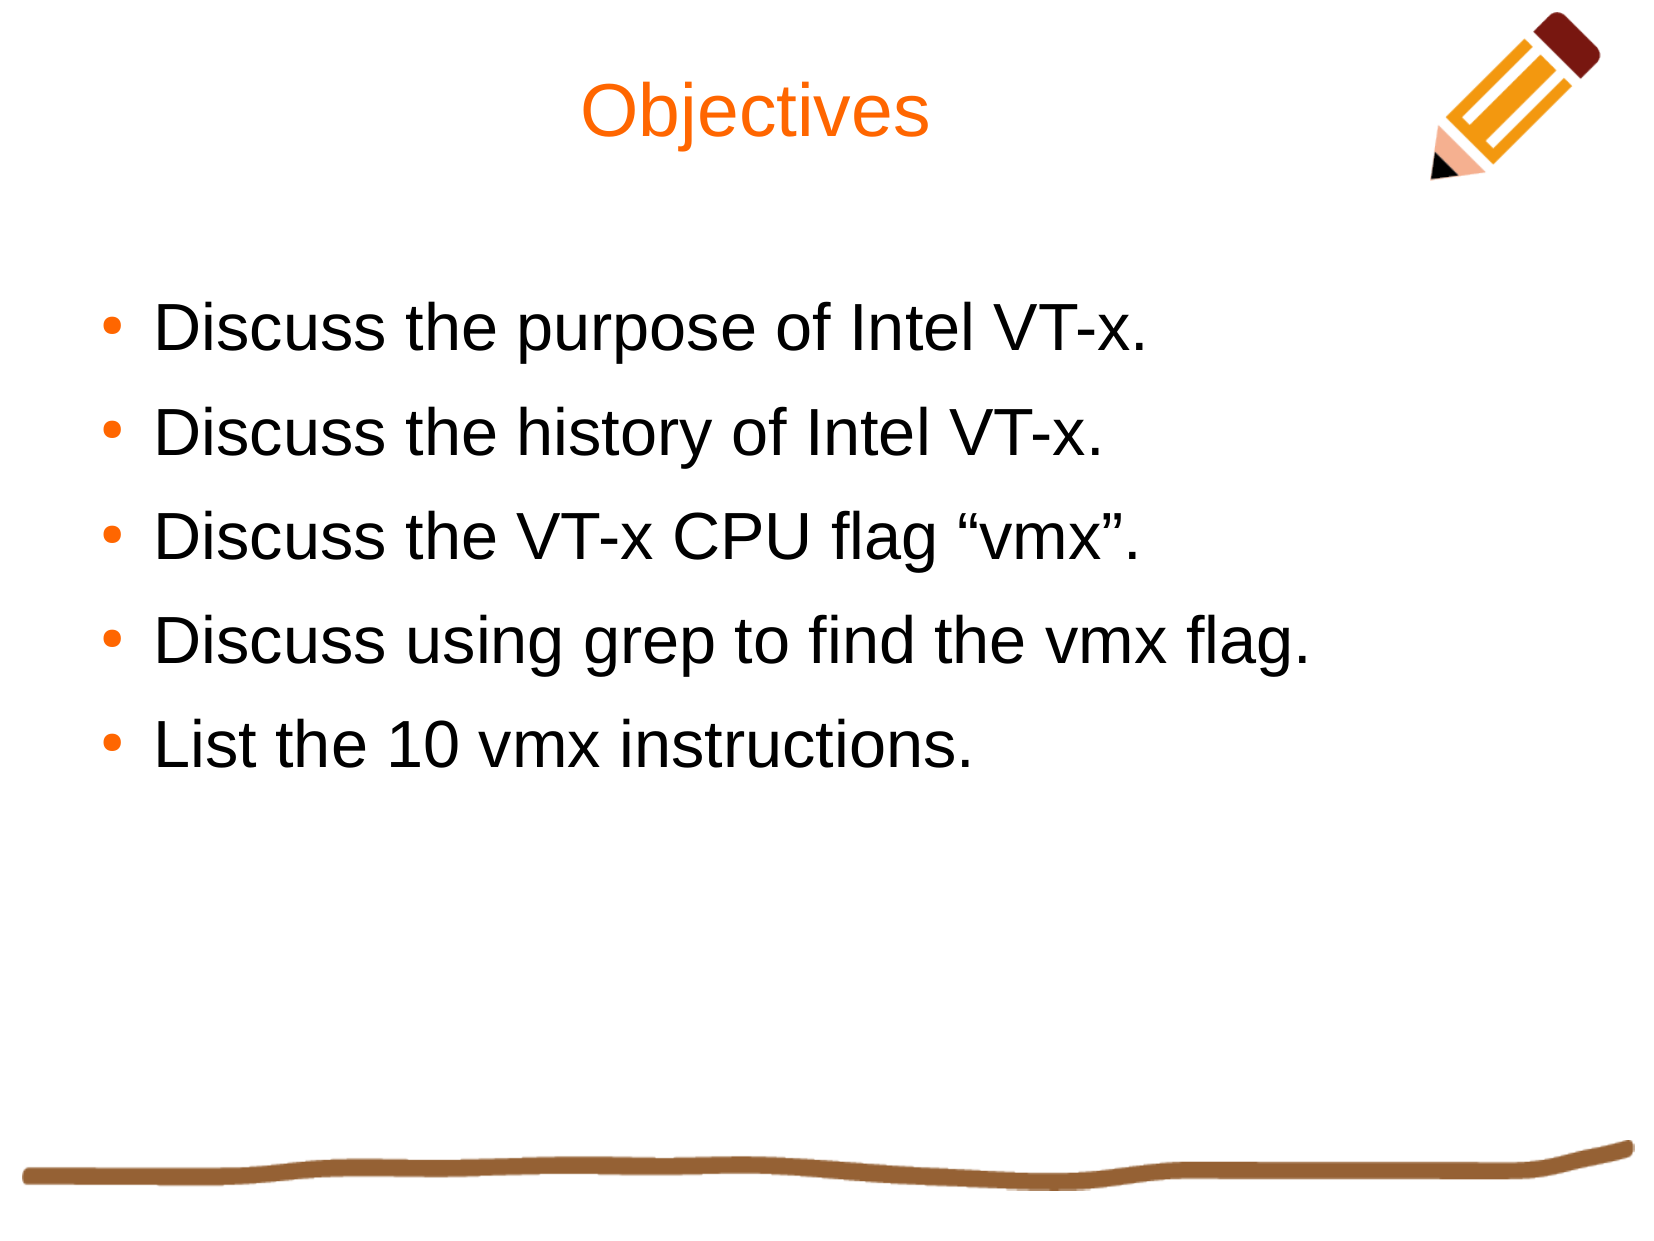

# Objectives
Discuss the purpose of Intel VT-x.
Discuss the history of Intel VT-x.
Discuss the VT-x CPU flag “vmx”.
Discuss using grep to find the vmx flag.
List the 10 vmx instructions.